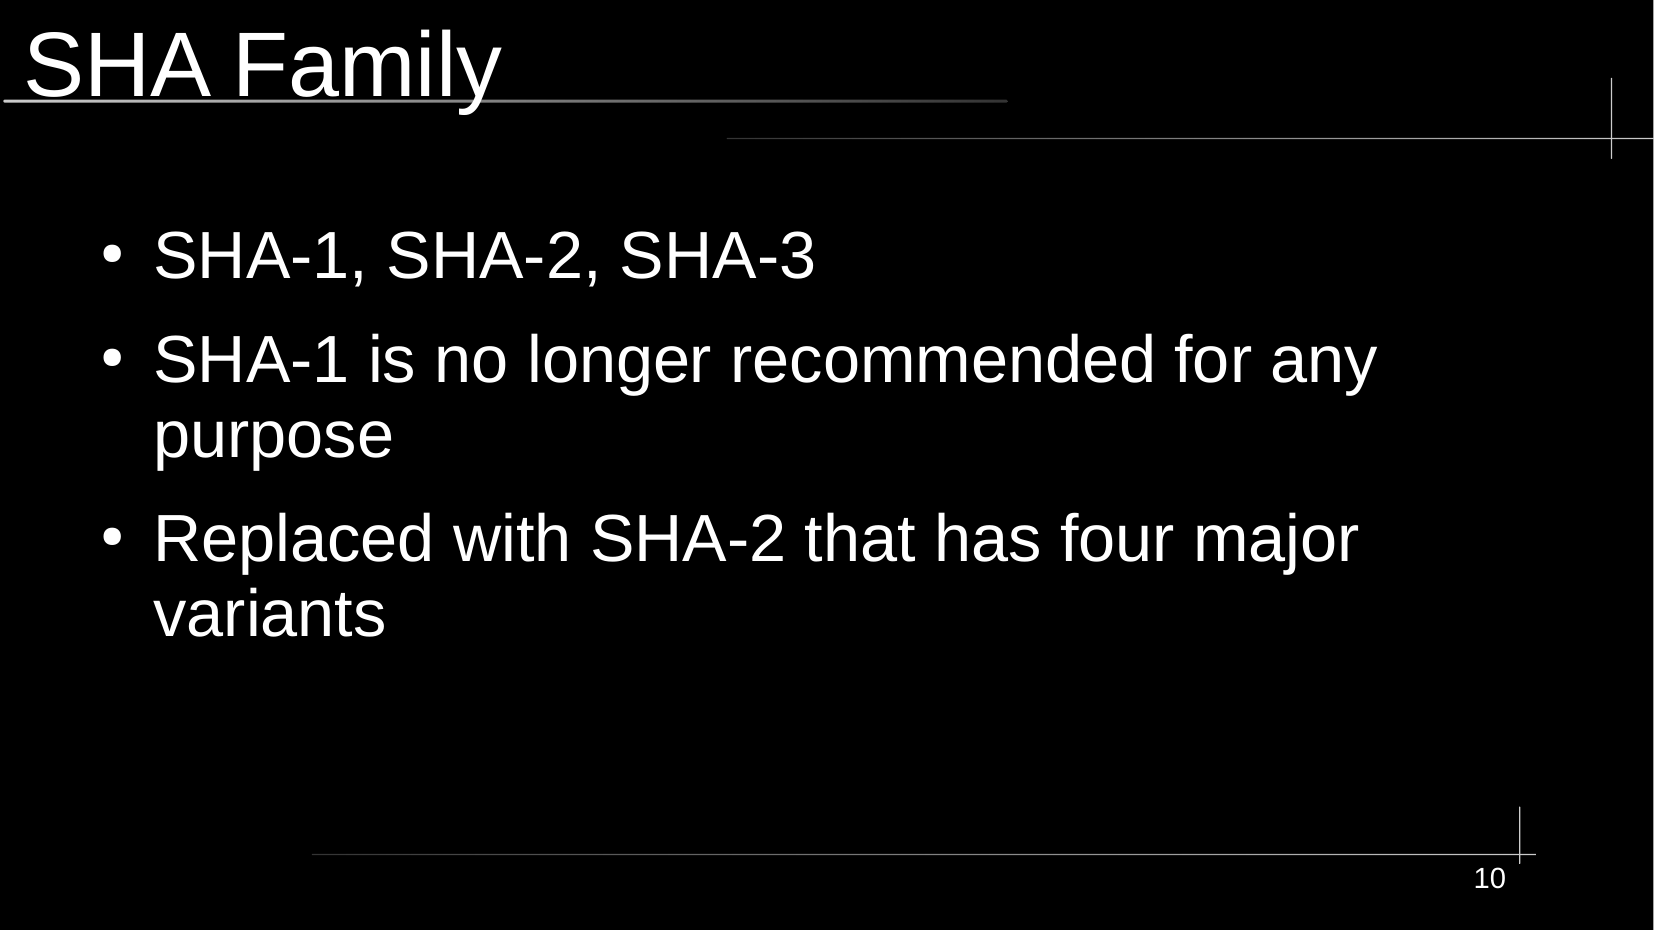

# SHA Family
SHA-1, SHA-2, SHA-3
SHA-1 is no longer recommended for any purpose
Replaced with SHA-2 that has four major variants
10